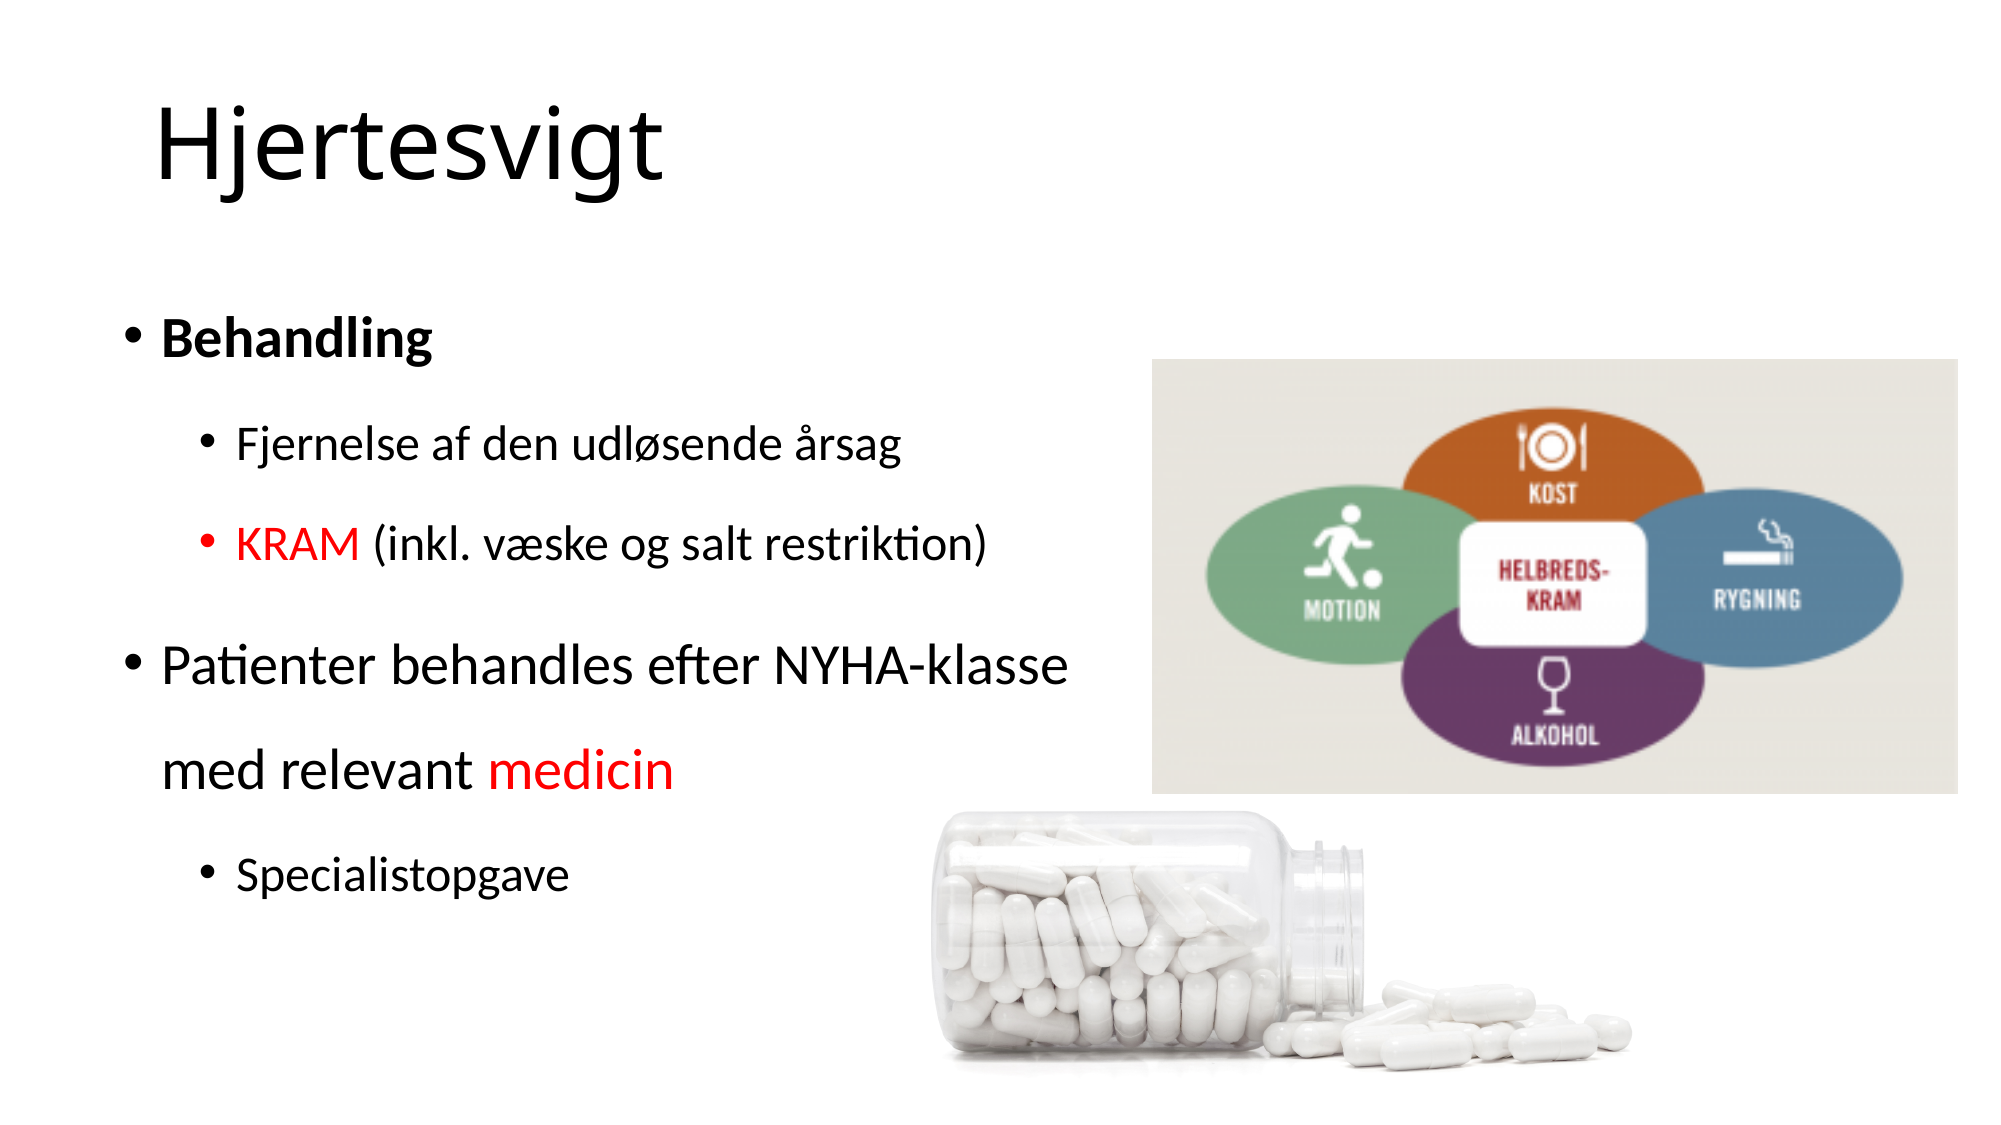

# Hjertesvigt
Behandling
Fjernelse af den udløsende årsag
KRAM (inkl. væske og salt restriktion)
Patienter behandles efter NYHA-klasse med relevant medicin
Specialistopgave